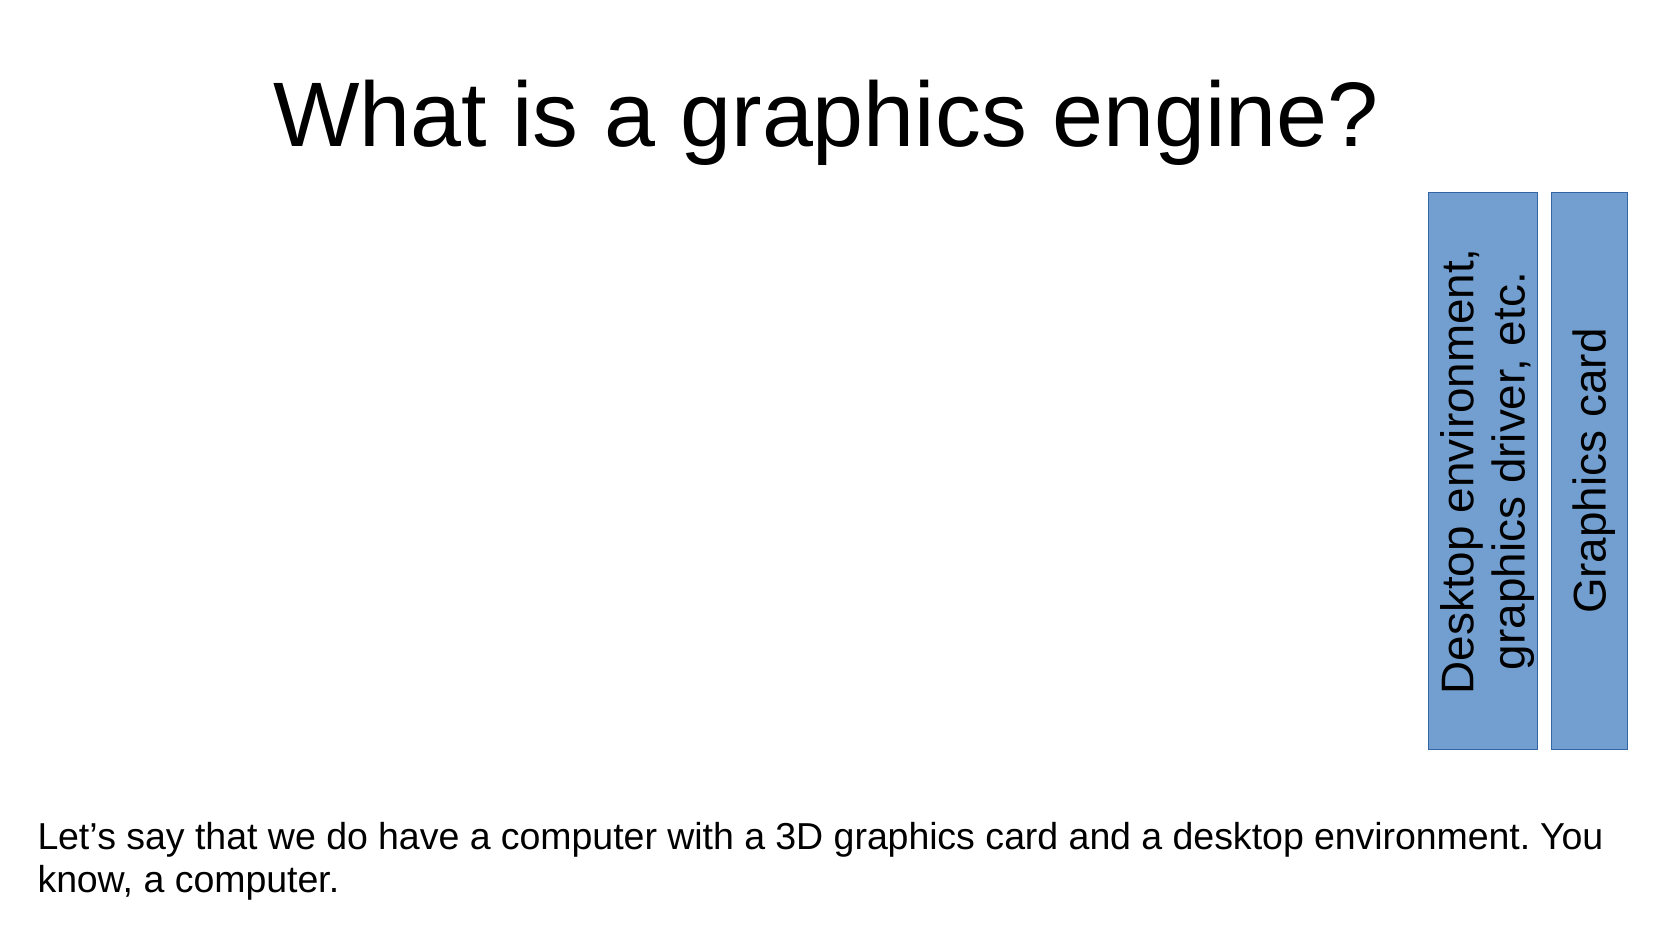

# What is a graphics engine?
Desktop environment, graphics driver, etc.
Graphics card
Let’s say that we do have a computer with a 3D graphics card and a desktop environment. You know, a computer.